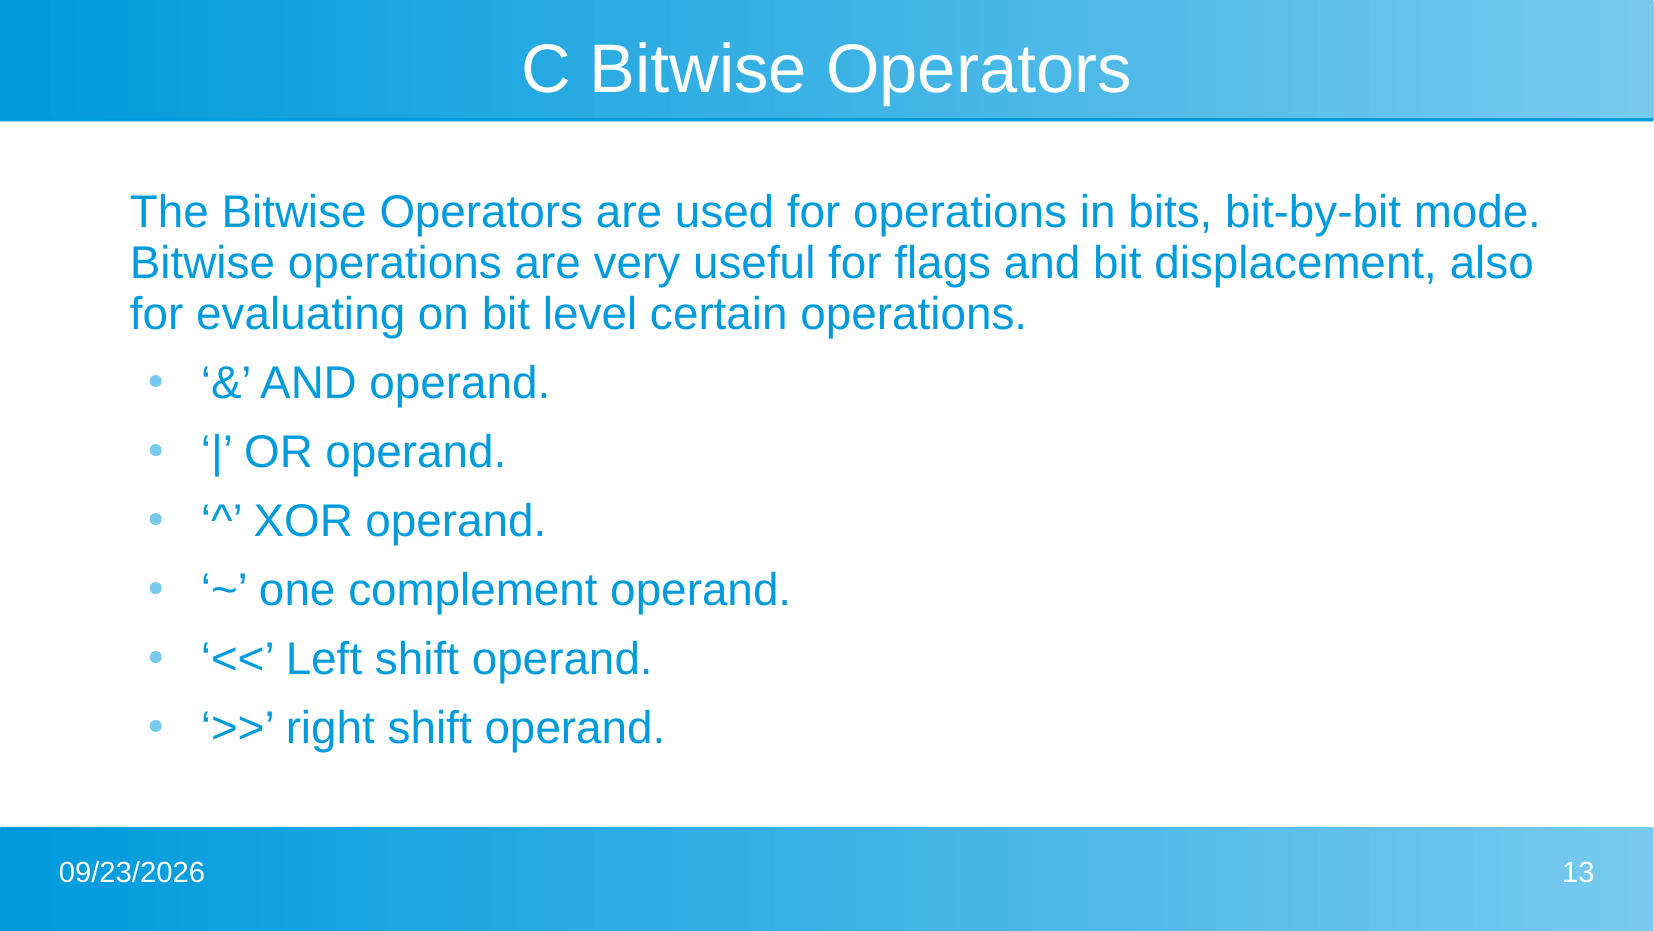

C Bitwise Operators
# The Bitwise Operators are used for operations in bits, bit-by-bit mode. Bitwise operations are very useful for flags and bit displacement, also for evaluating on bit level certain operations.
‘&’ AND operand.
‘|’ OR operand.
‘^’ XOR operand.
‘~’ one complement operand.
‘<<’ Left shift operand.
‘>>’ right shift operand.
13